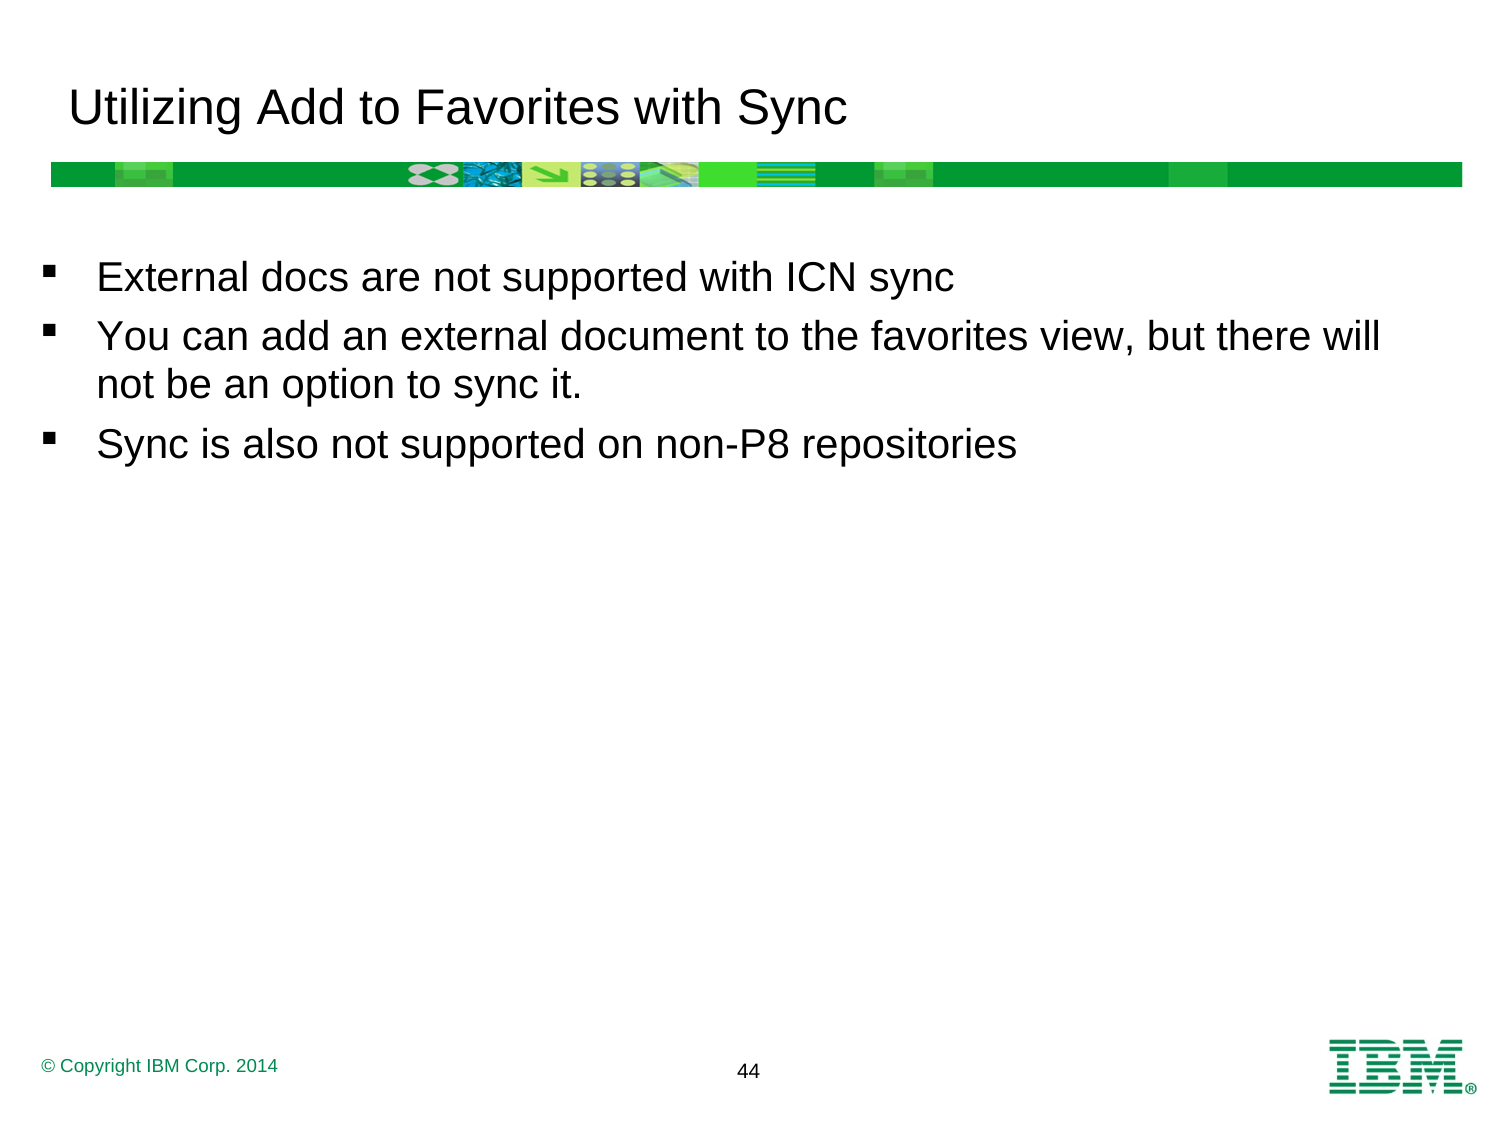

# Utilizing Add to Favorites with Sync
External docs are not supported with ICN sync
You can add an external document to the favorites view, but there will not be an option to sync it.
Sync is also not supported on non-P8 repositories
44